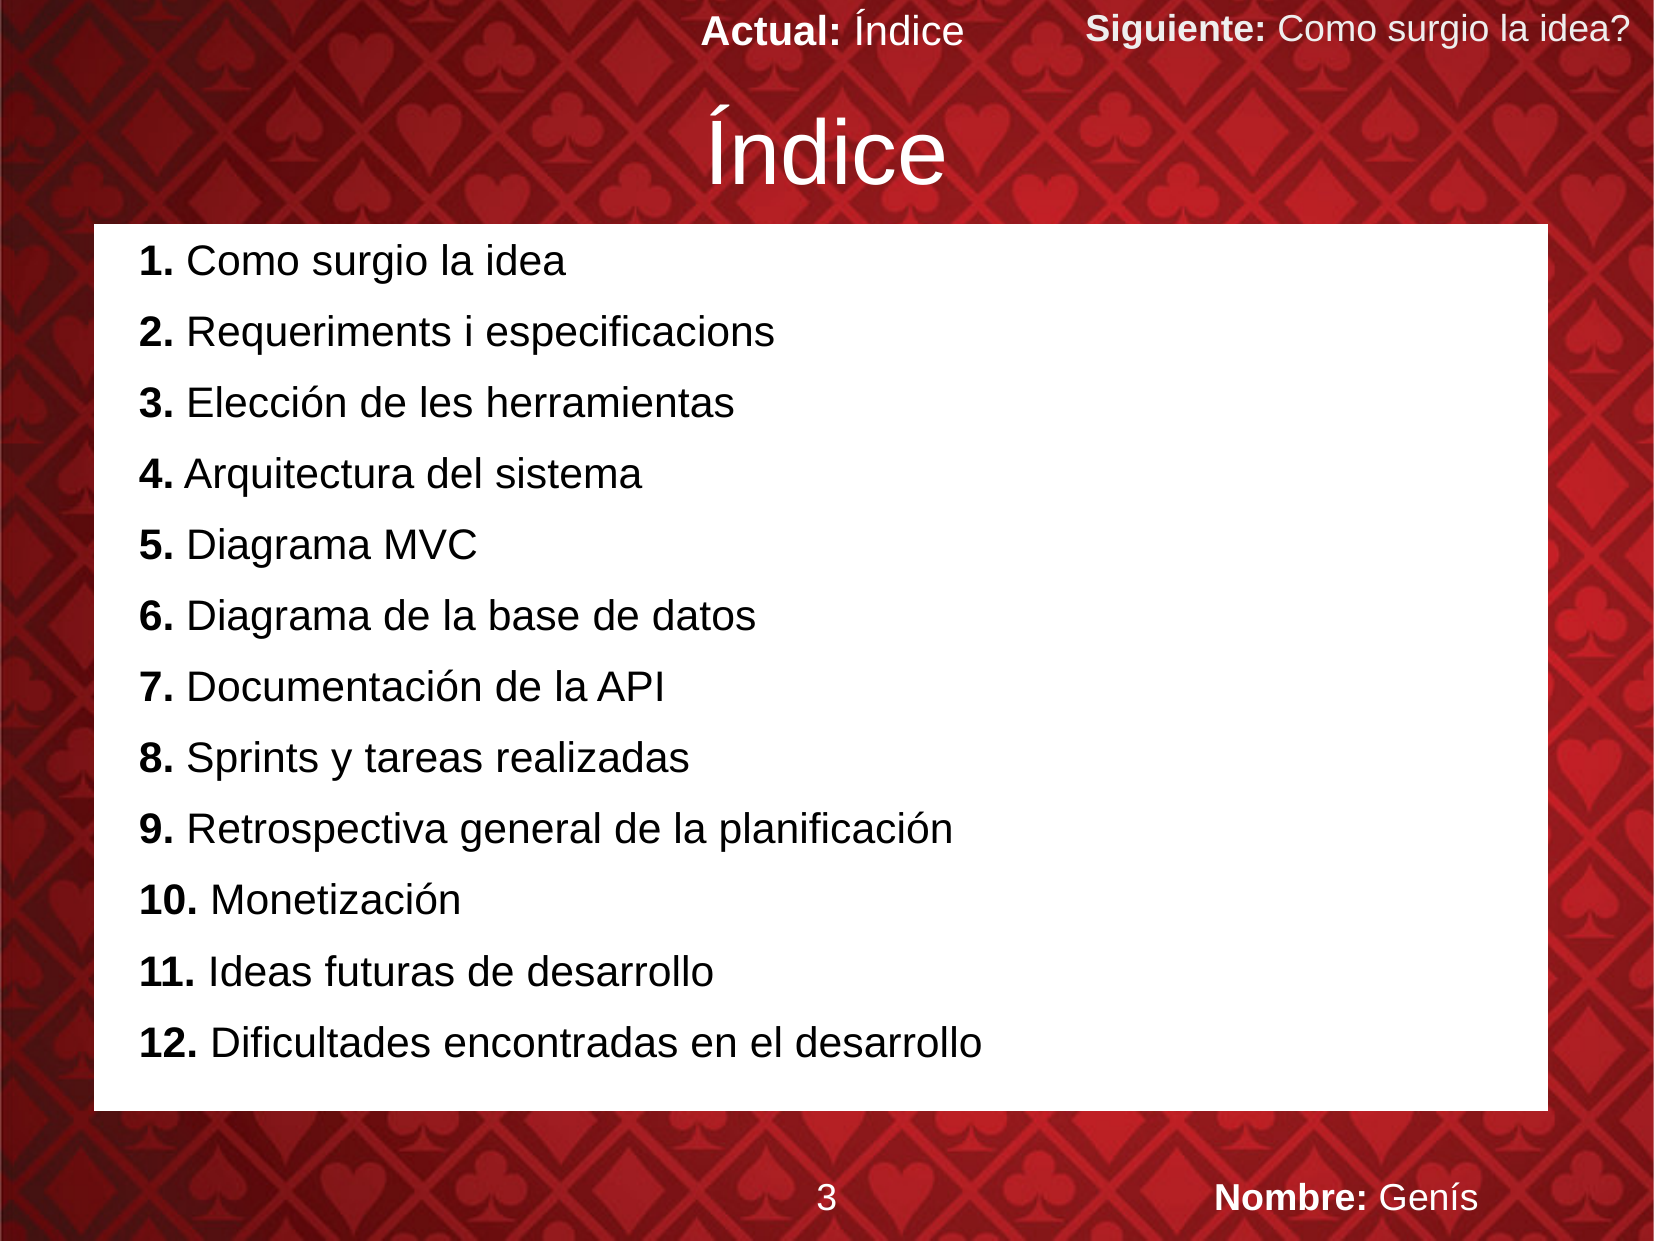

Actual: Índice
 Siguiente: Como surgio la idea?
# Índice
1. Como surgio la idea
2. Requeriments i especificacions
3. Elección de les herramientas
4. Arquitectura del sistema
5. Diagrama MVC
6. Diagrama de la base de datos
7. Documentación de la API
8. Sprints y tareas realizadas
9. Retrospectiva general de la planificación
10. Monetización
11. Ideas futuras de desarrollo
12. Dificultades encontradas en el desarrollo
3
Nombre: Genís